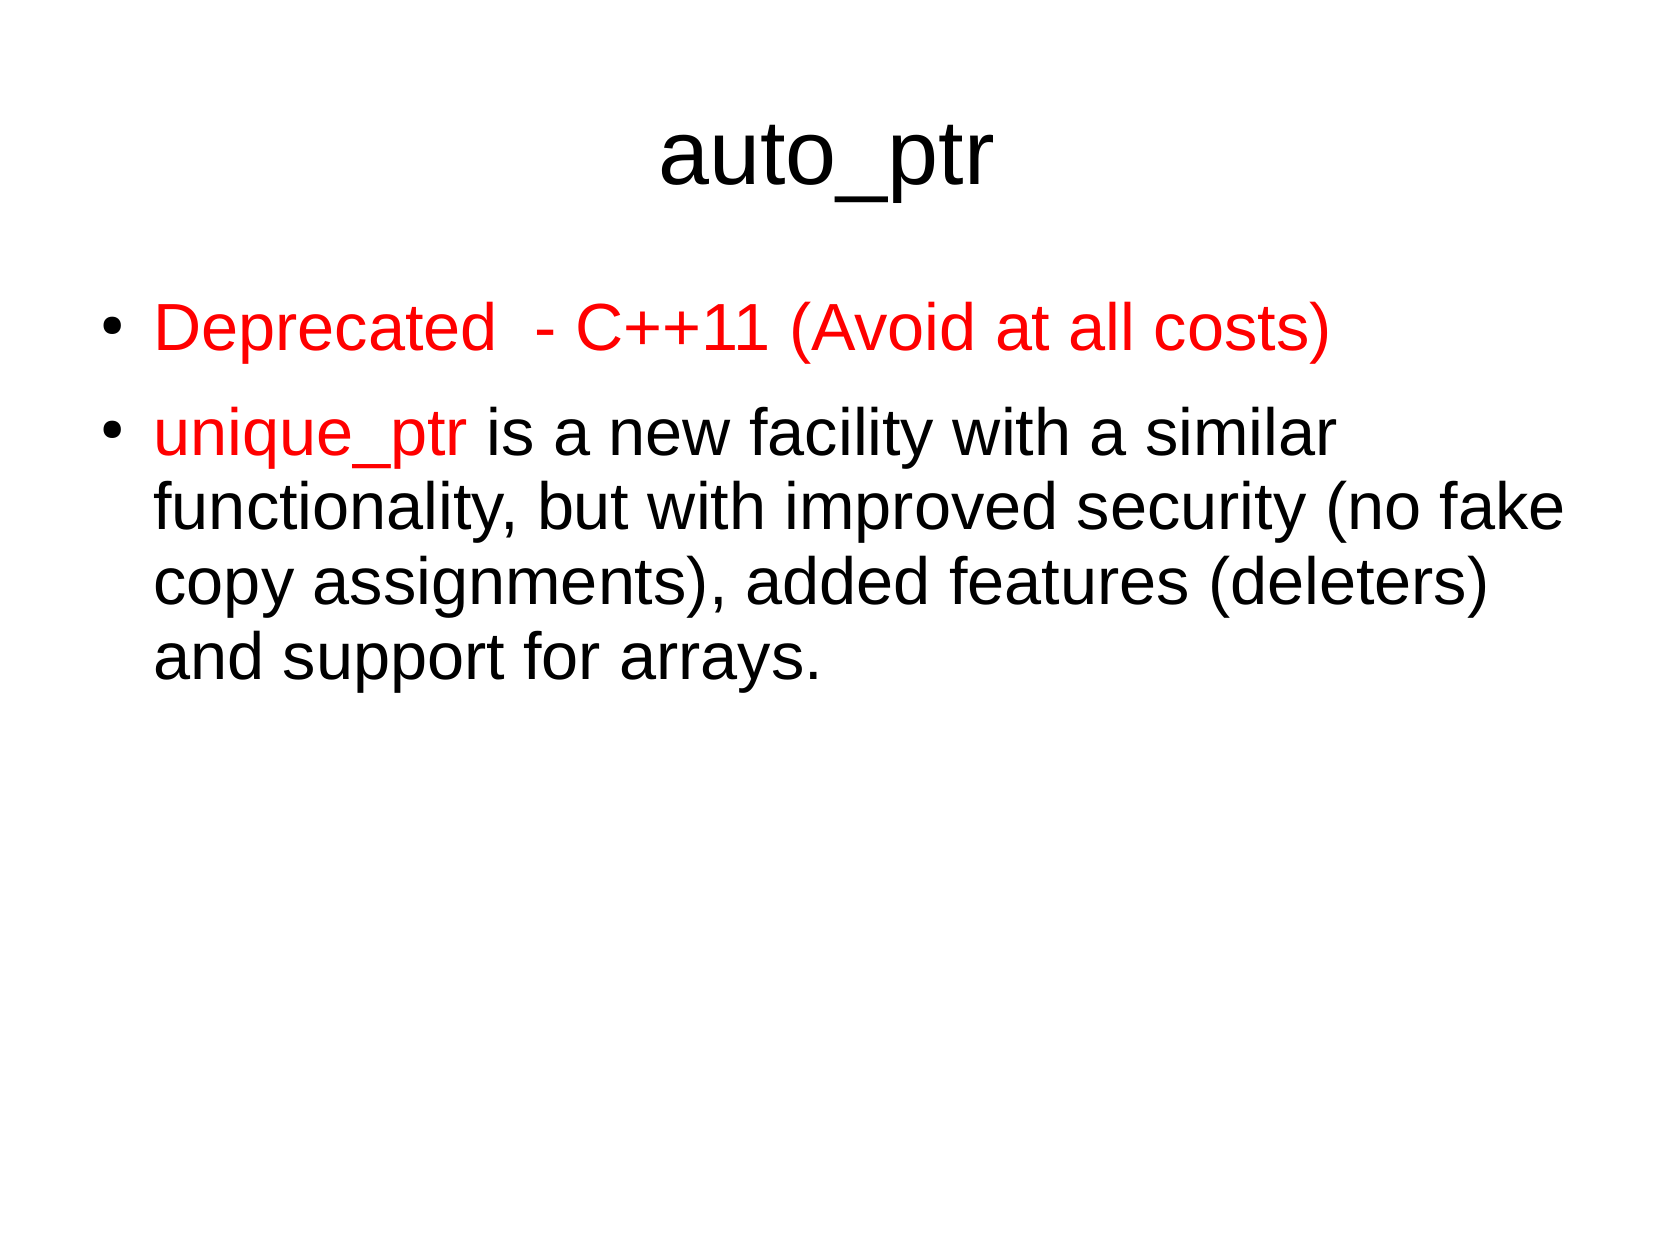

# auto_ptr
Deprecated - C++11 (Avoid at all costs)
unique_ptr is a new facility with a similar functionality, but with improved security (no fake copy assignments), added features (deleters) and support for arrays.